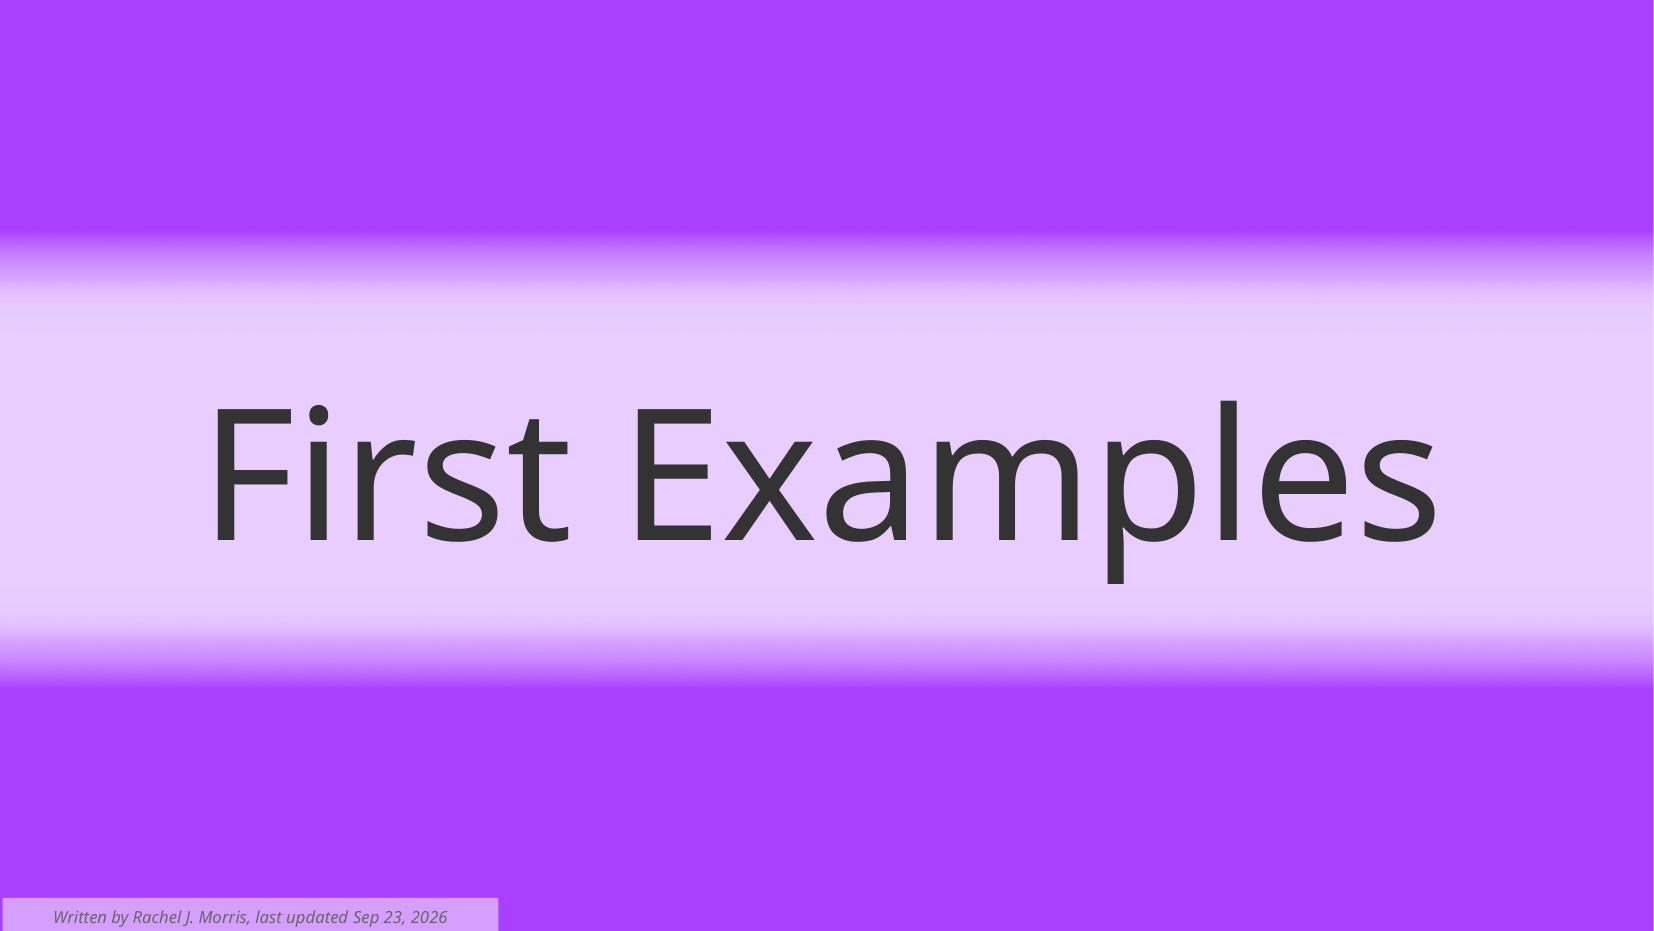

# First Examples
Written by Rachel J. Morris, last updated